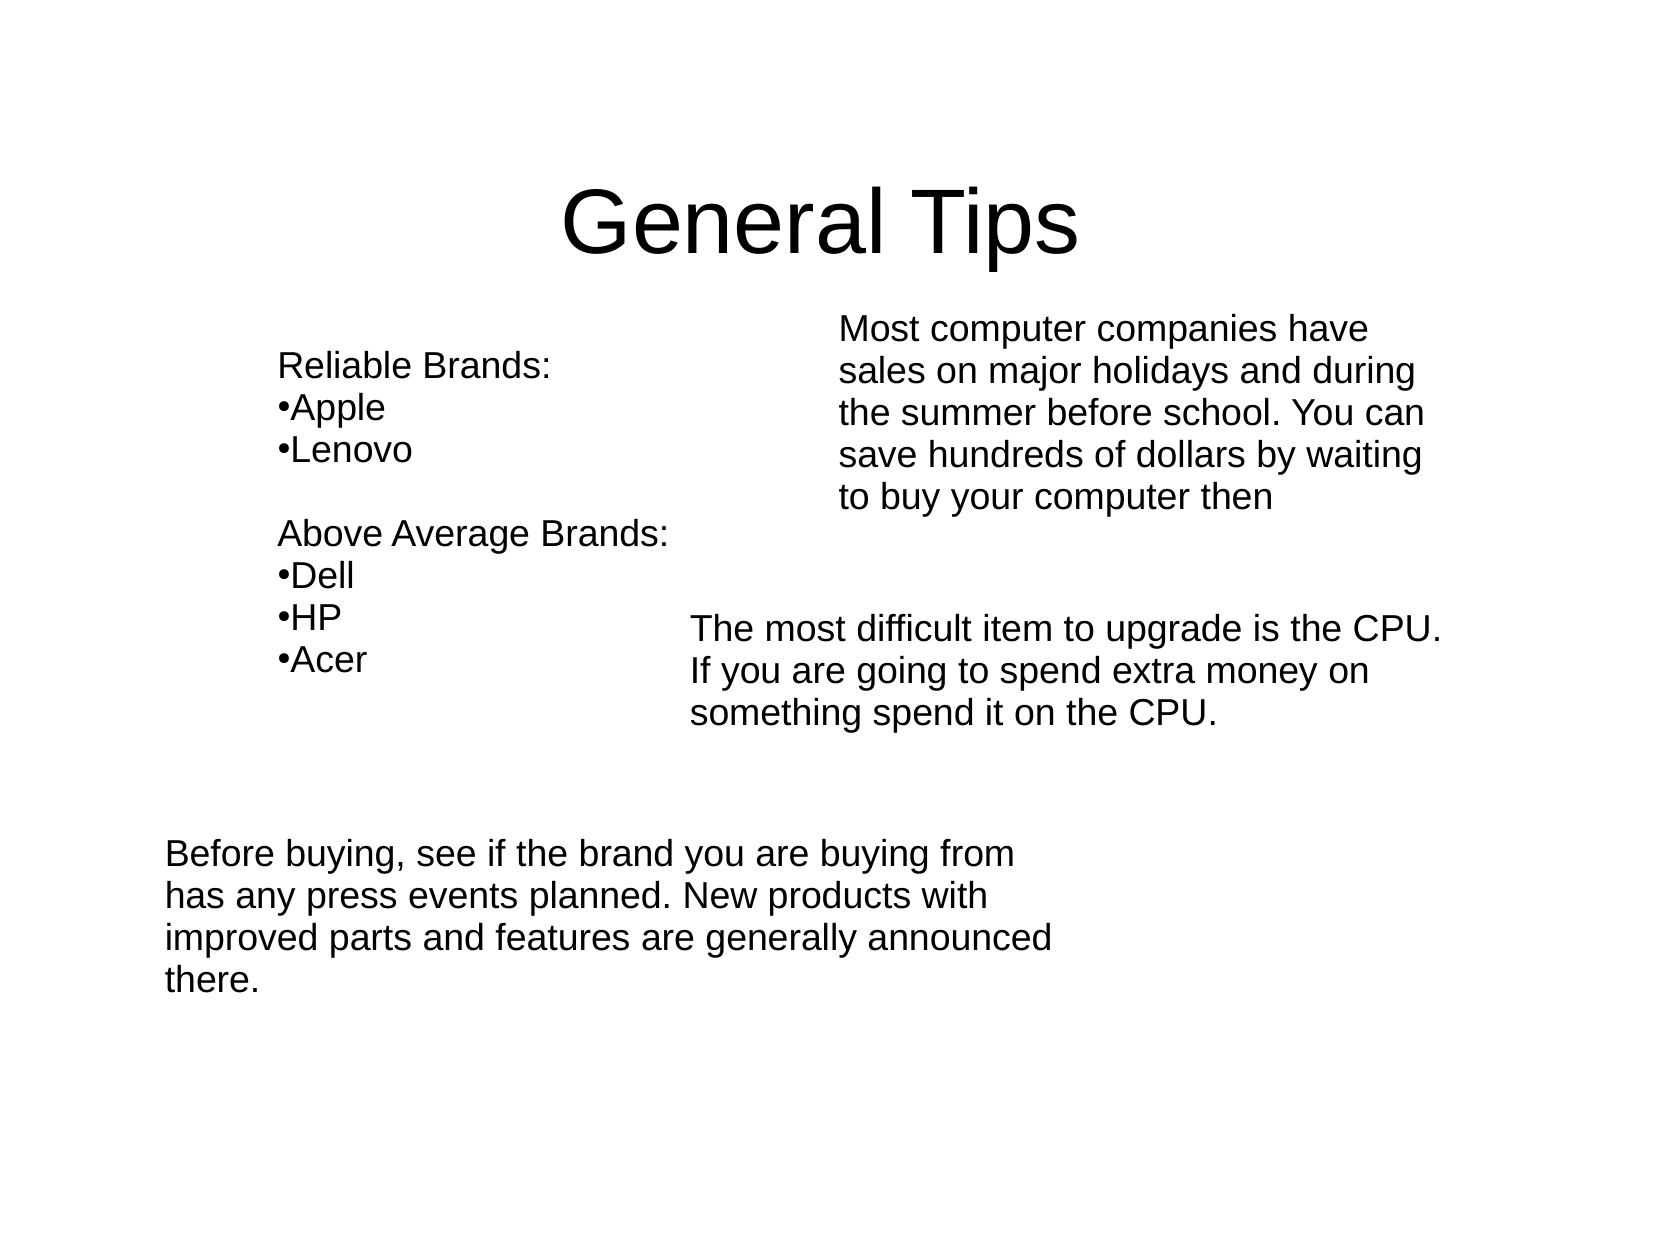

# General Tips
Most computer companies have sales on major holidays and during the summer before school. You can save hundreds of dollars by waiting to buy your computer then
Reliable Brands:
Apple
Lenovo
Above Average Brands:
Dell
HP
Acer
The most difficult item to upgrade is the CPU.
If you are going to spend extra money on something spend it on the CPU.
Before buying, see if the brand you are buying from has any press events planned. New products with improved parts and features are generally announced there.